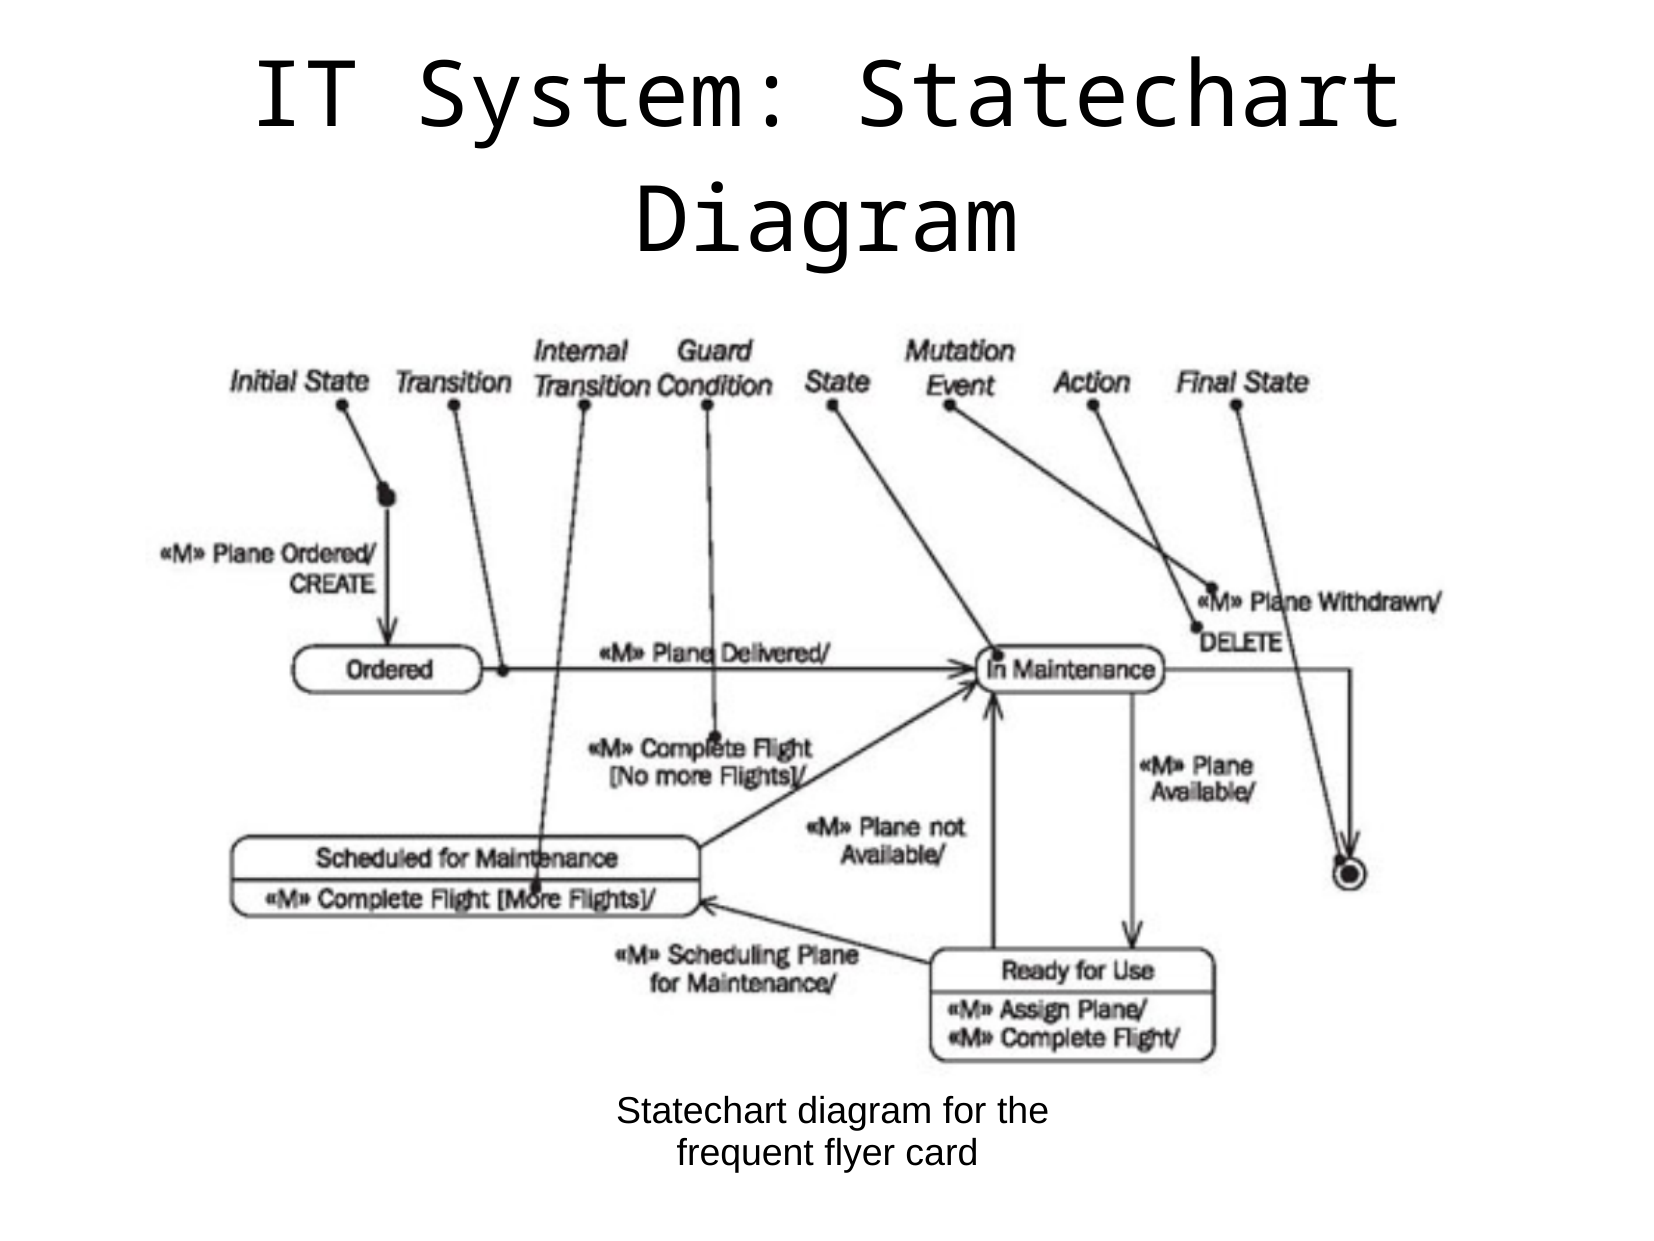

# IT System: Statechart Diagram
Statechart diagram for the frequent flyer card